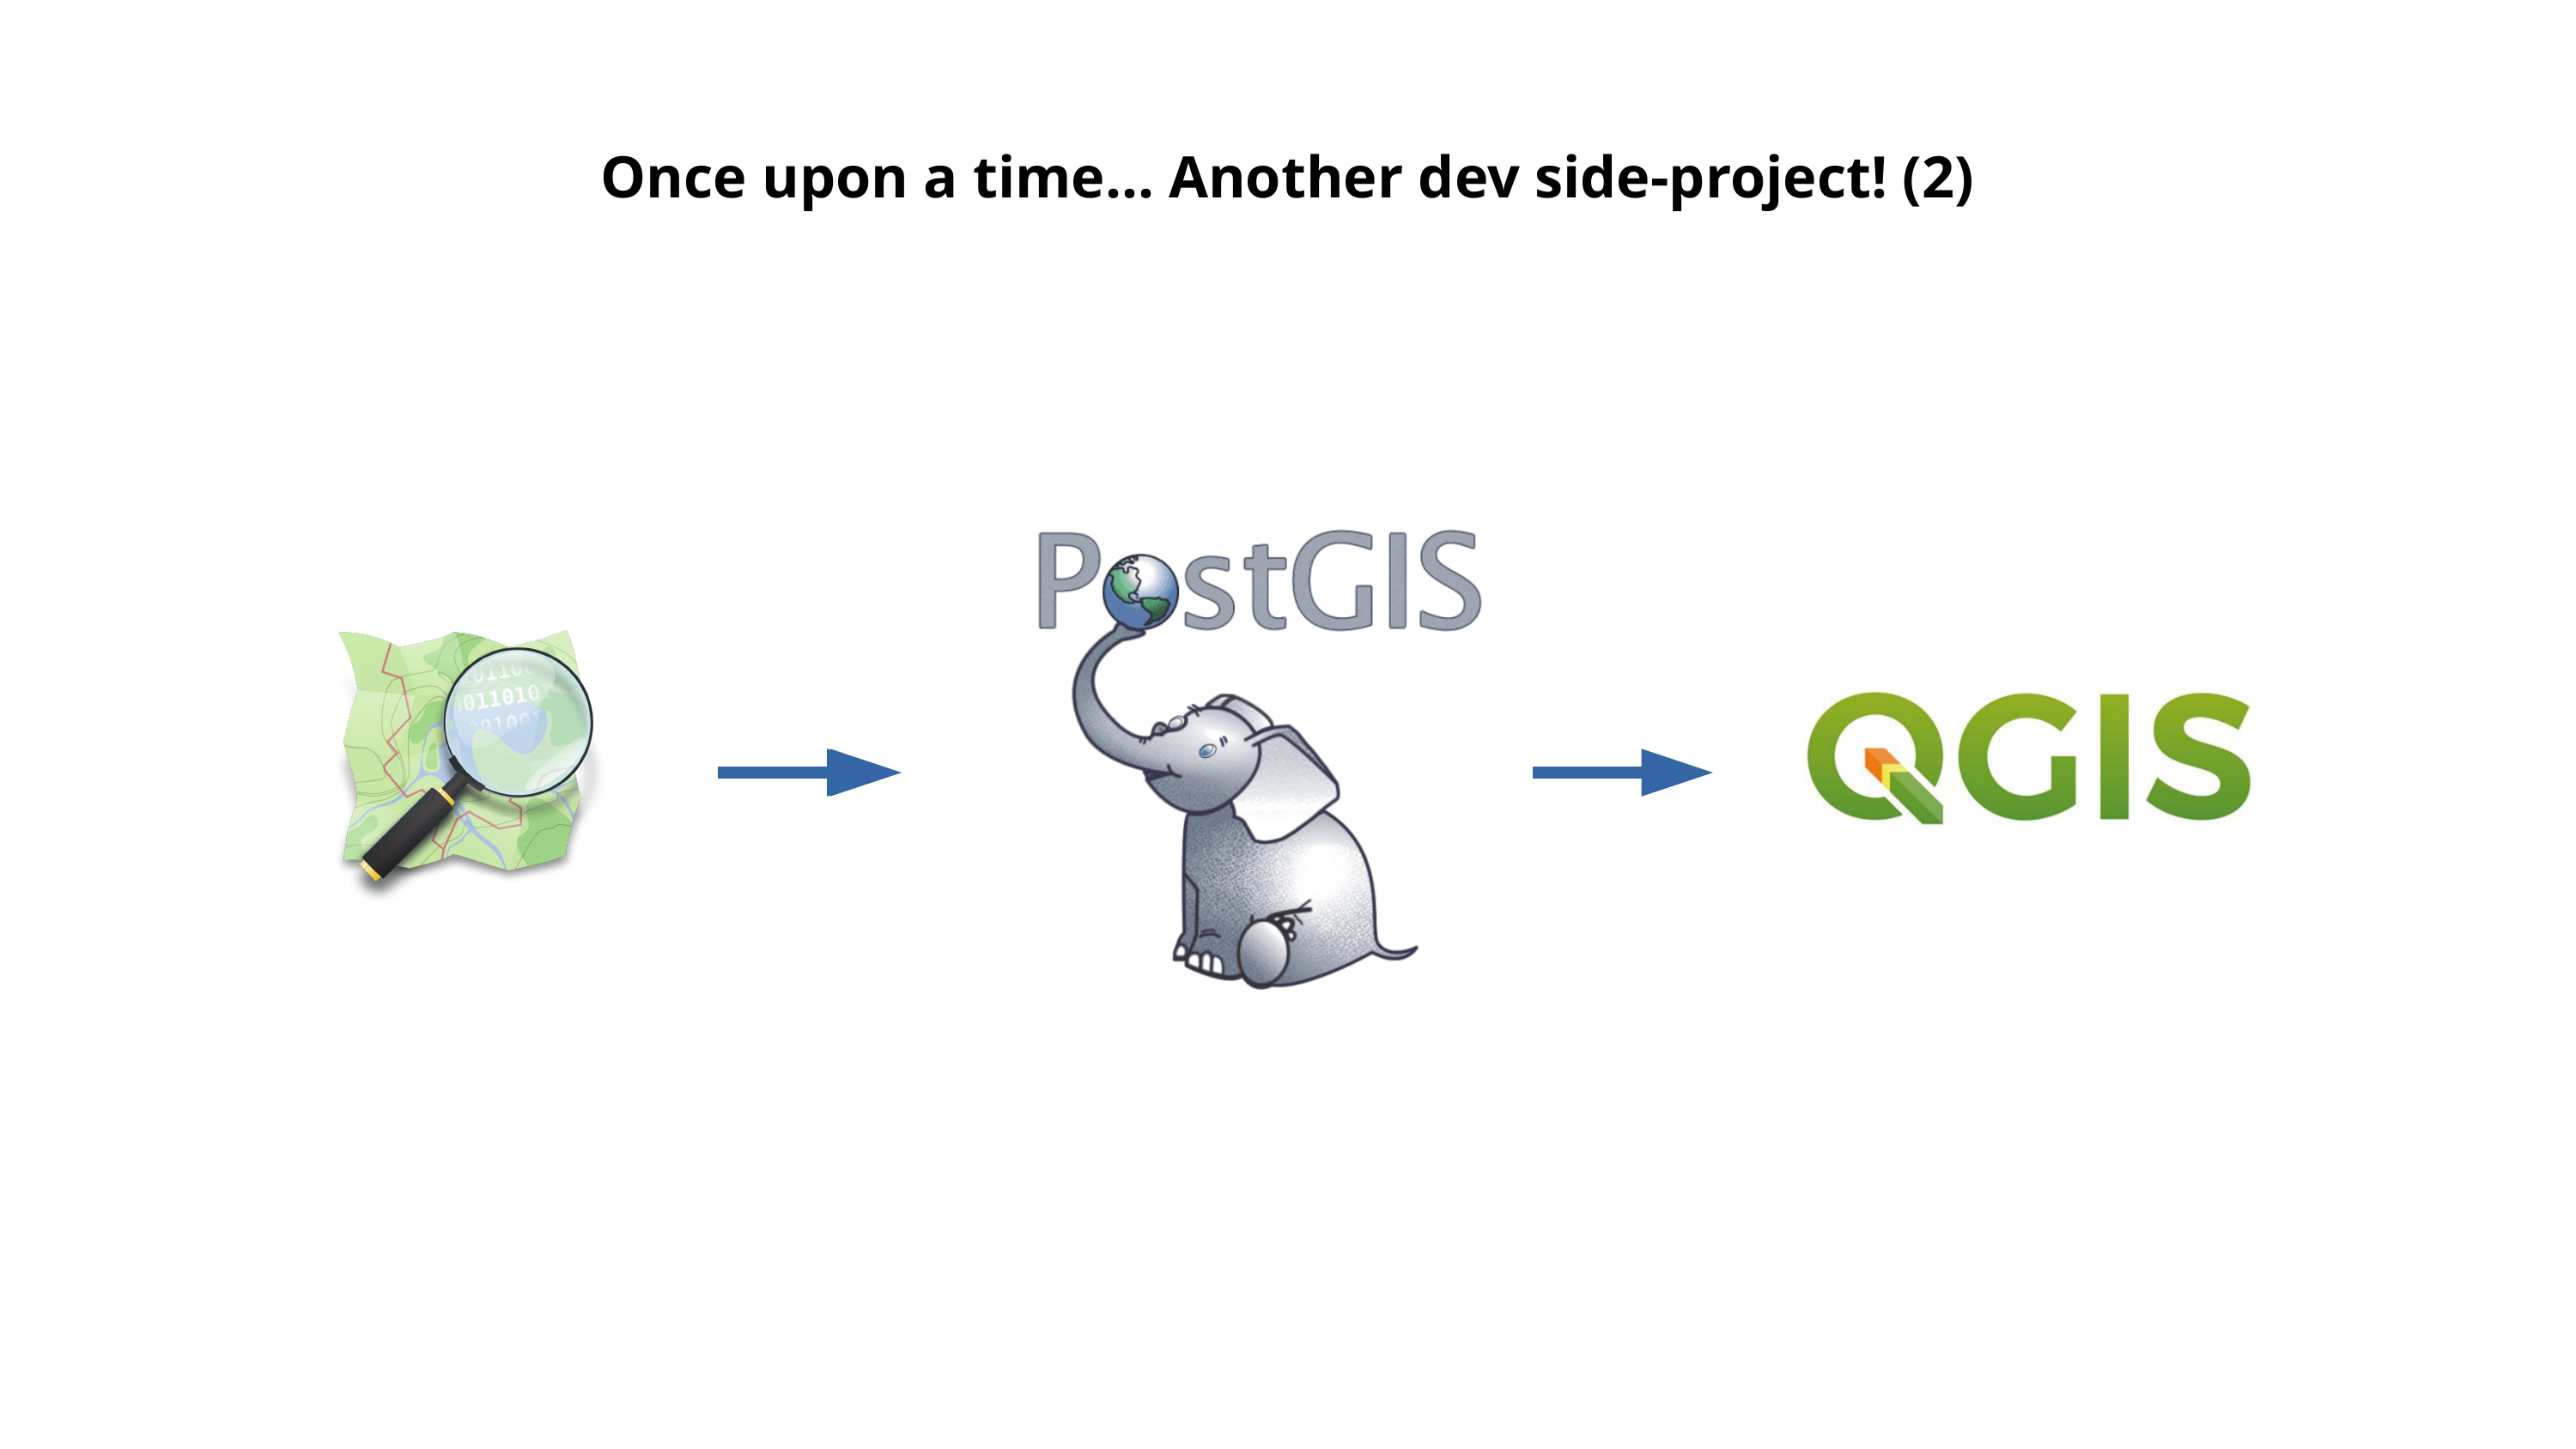

Once upon a time… Another dev side-project! (2)